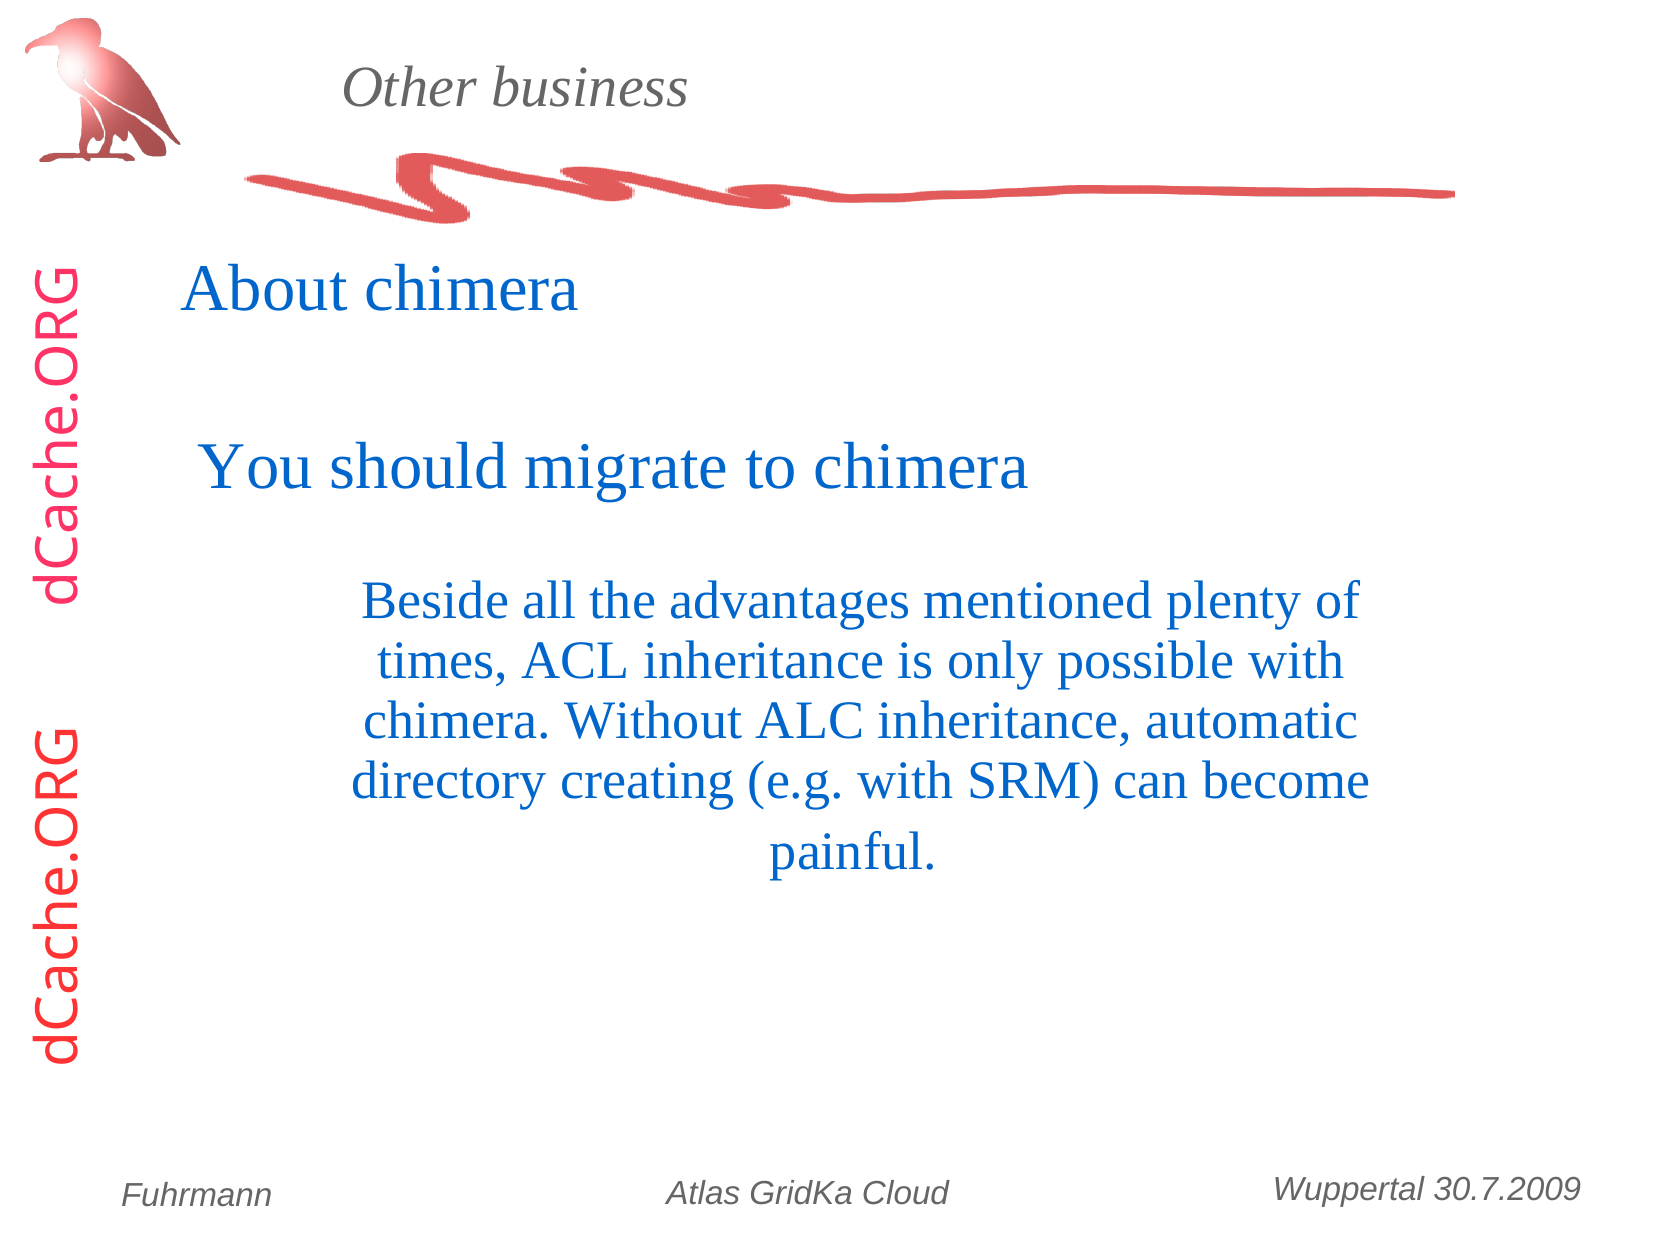

Other business
About chimera
You should migrate to chimera
Beside all the advantages mentioned plenty of times, ACL inheritance is only possible with chimera. Without ALC inheritance, automatic directory creating (e.g. with SRM) can become painful.